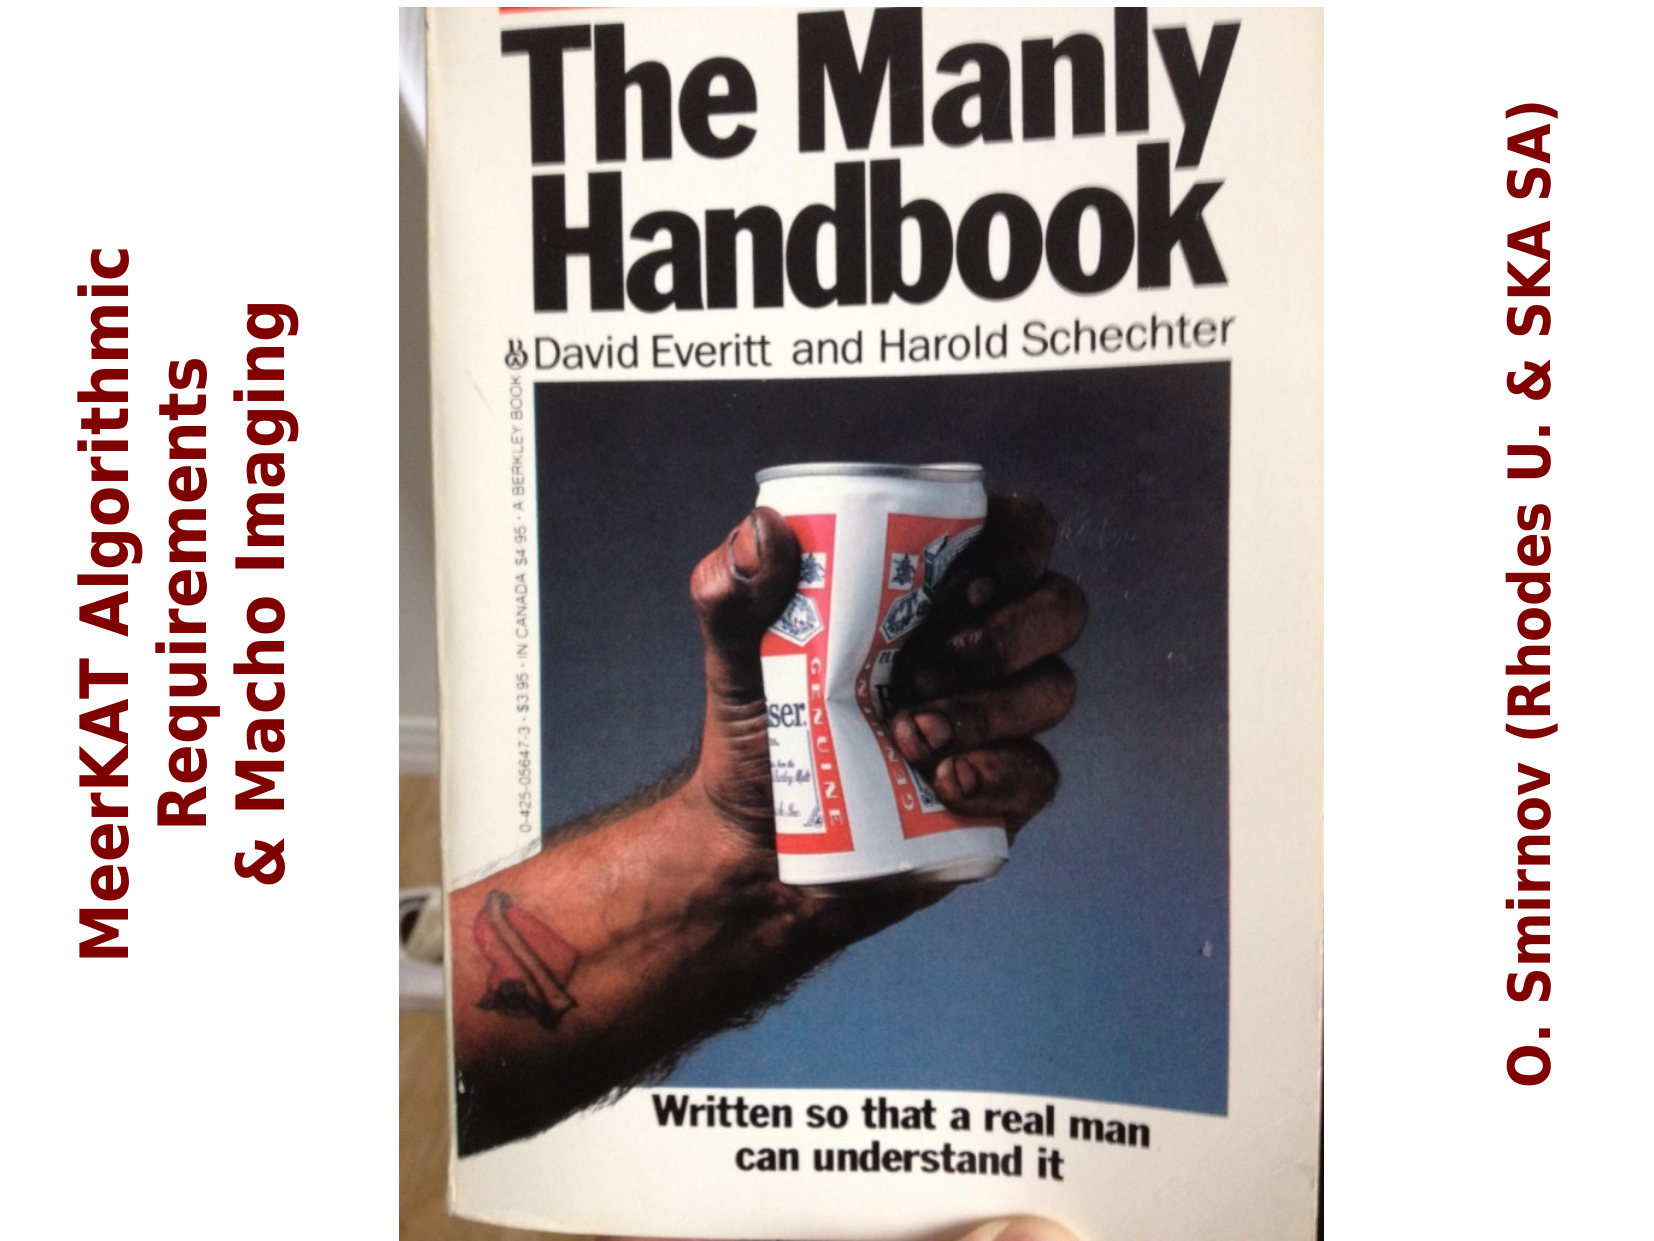

# MeerKAT Algorithmic Requirements & Macho Imaging
O. Smirnov (Rhodes U. & SKA SA)